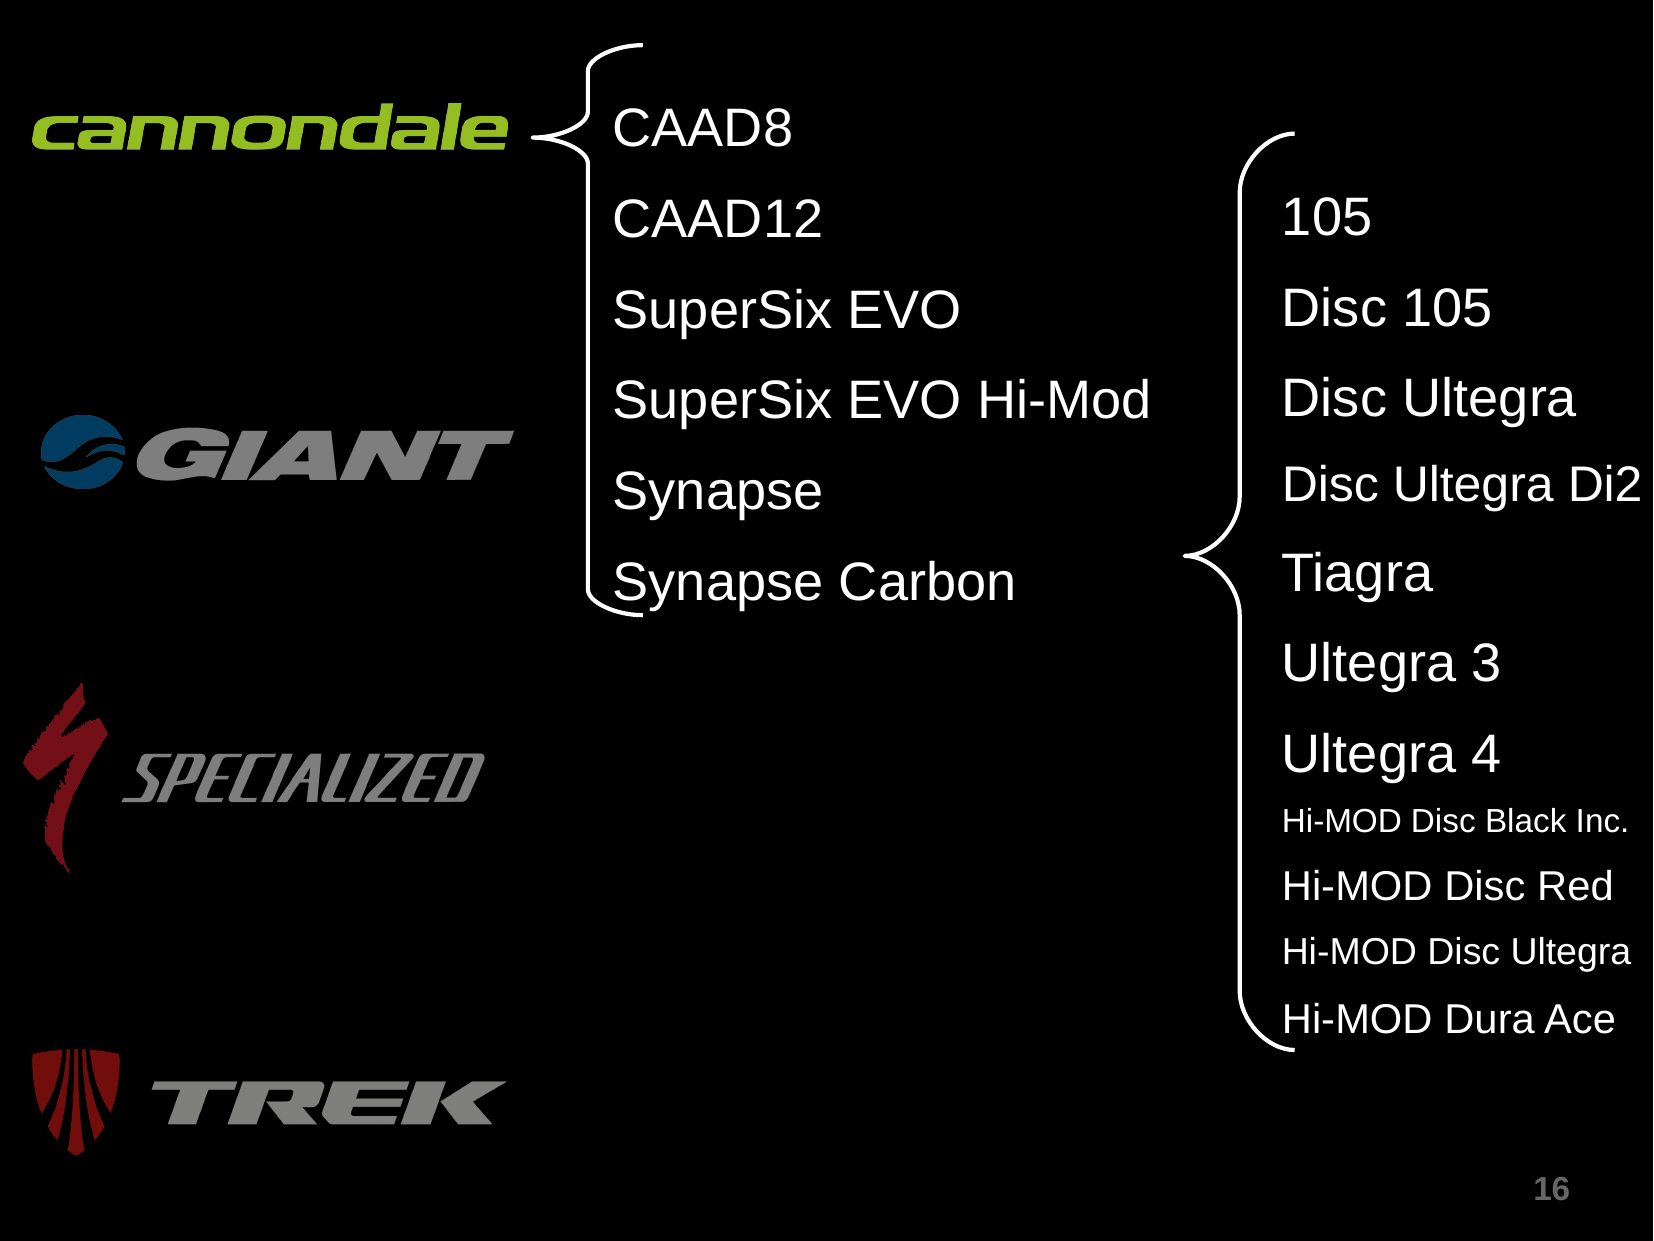

CAAD8
CAAD12
SuperSix EVO
SuperSix EVO Hi-Mod
Synapse
Synapse Carbon
105
Disc 105
Disc Ultegra
Disc Ultegra Di2
Tiagra
Ultegra 3
Ultegra 4
Hi-MOD Disc Black Inc.
Hi-MOD Disc Red
Hi-MOD Disc Ultegra
Hi-MOD Dura Ace
16